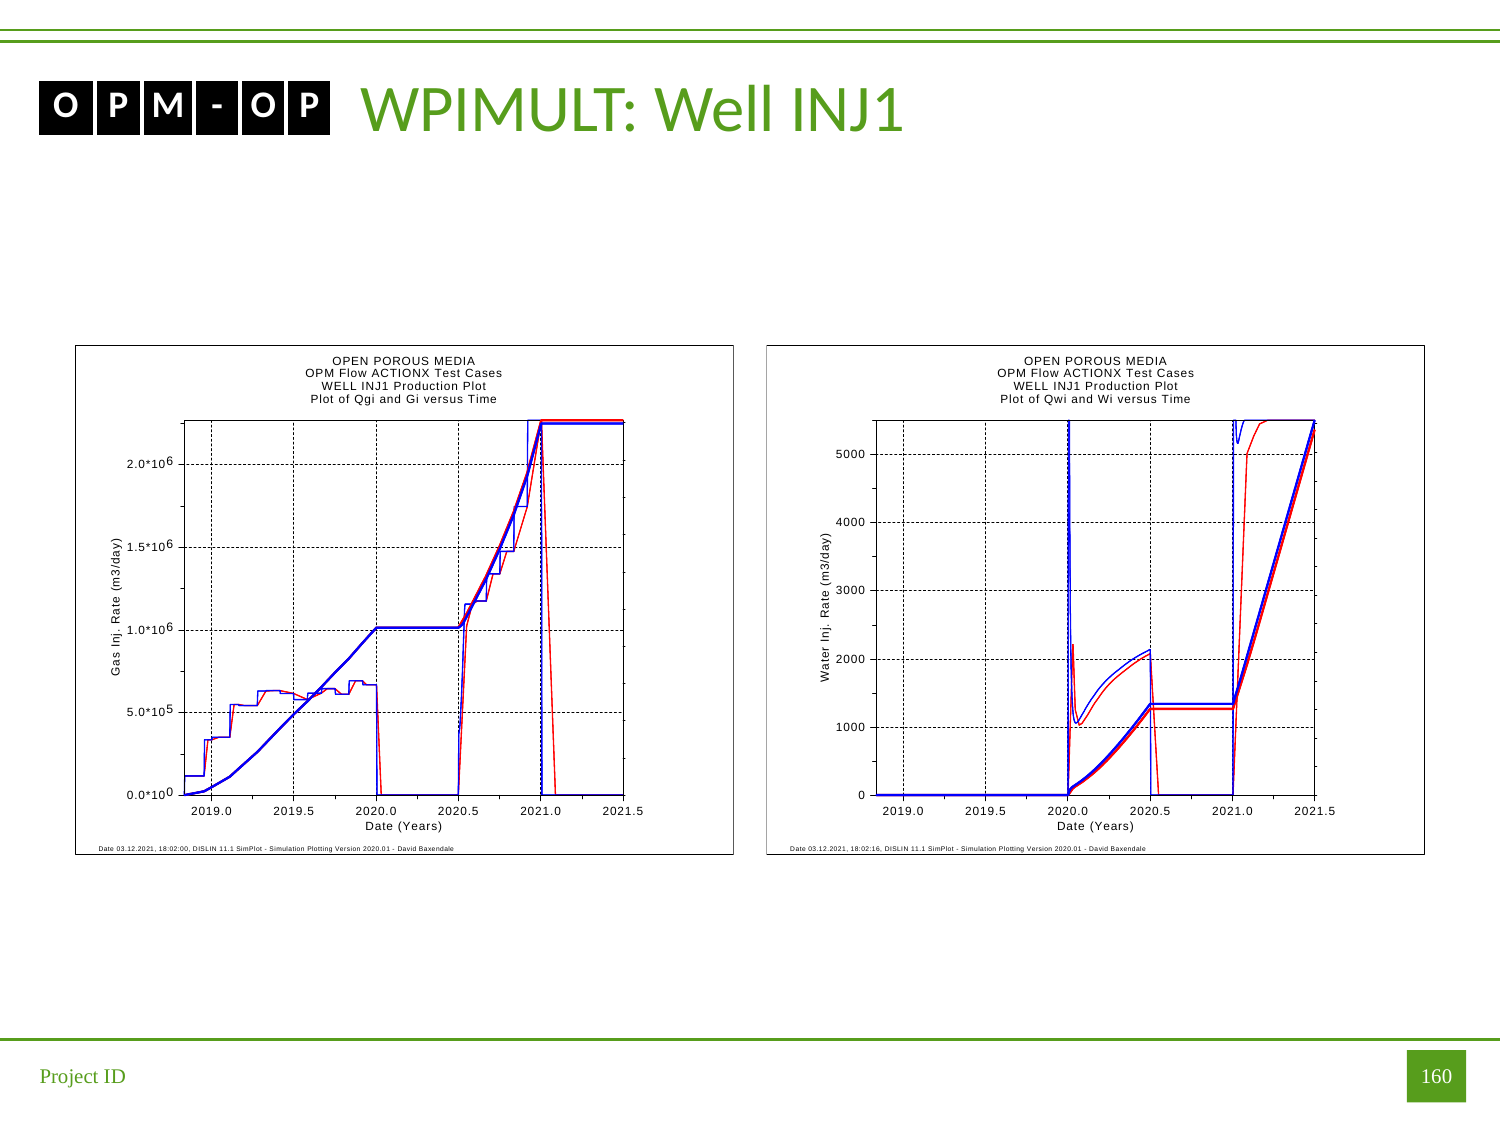

# WPIMULT: well INJ1
Project ID
160